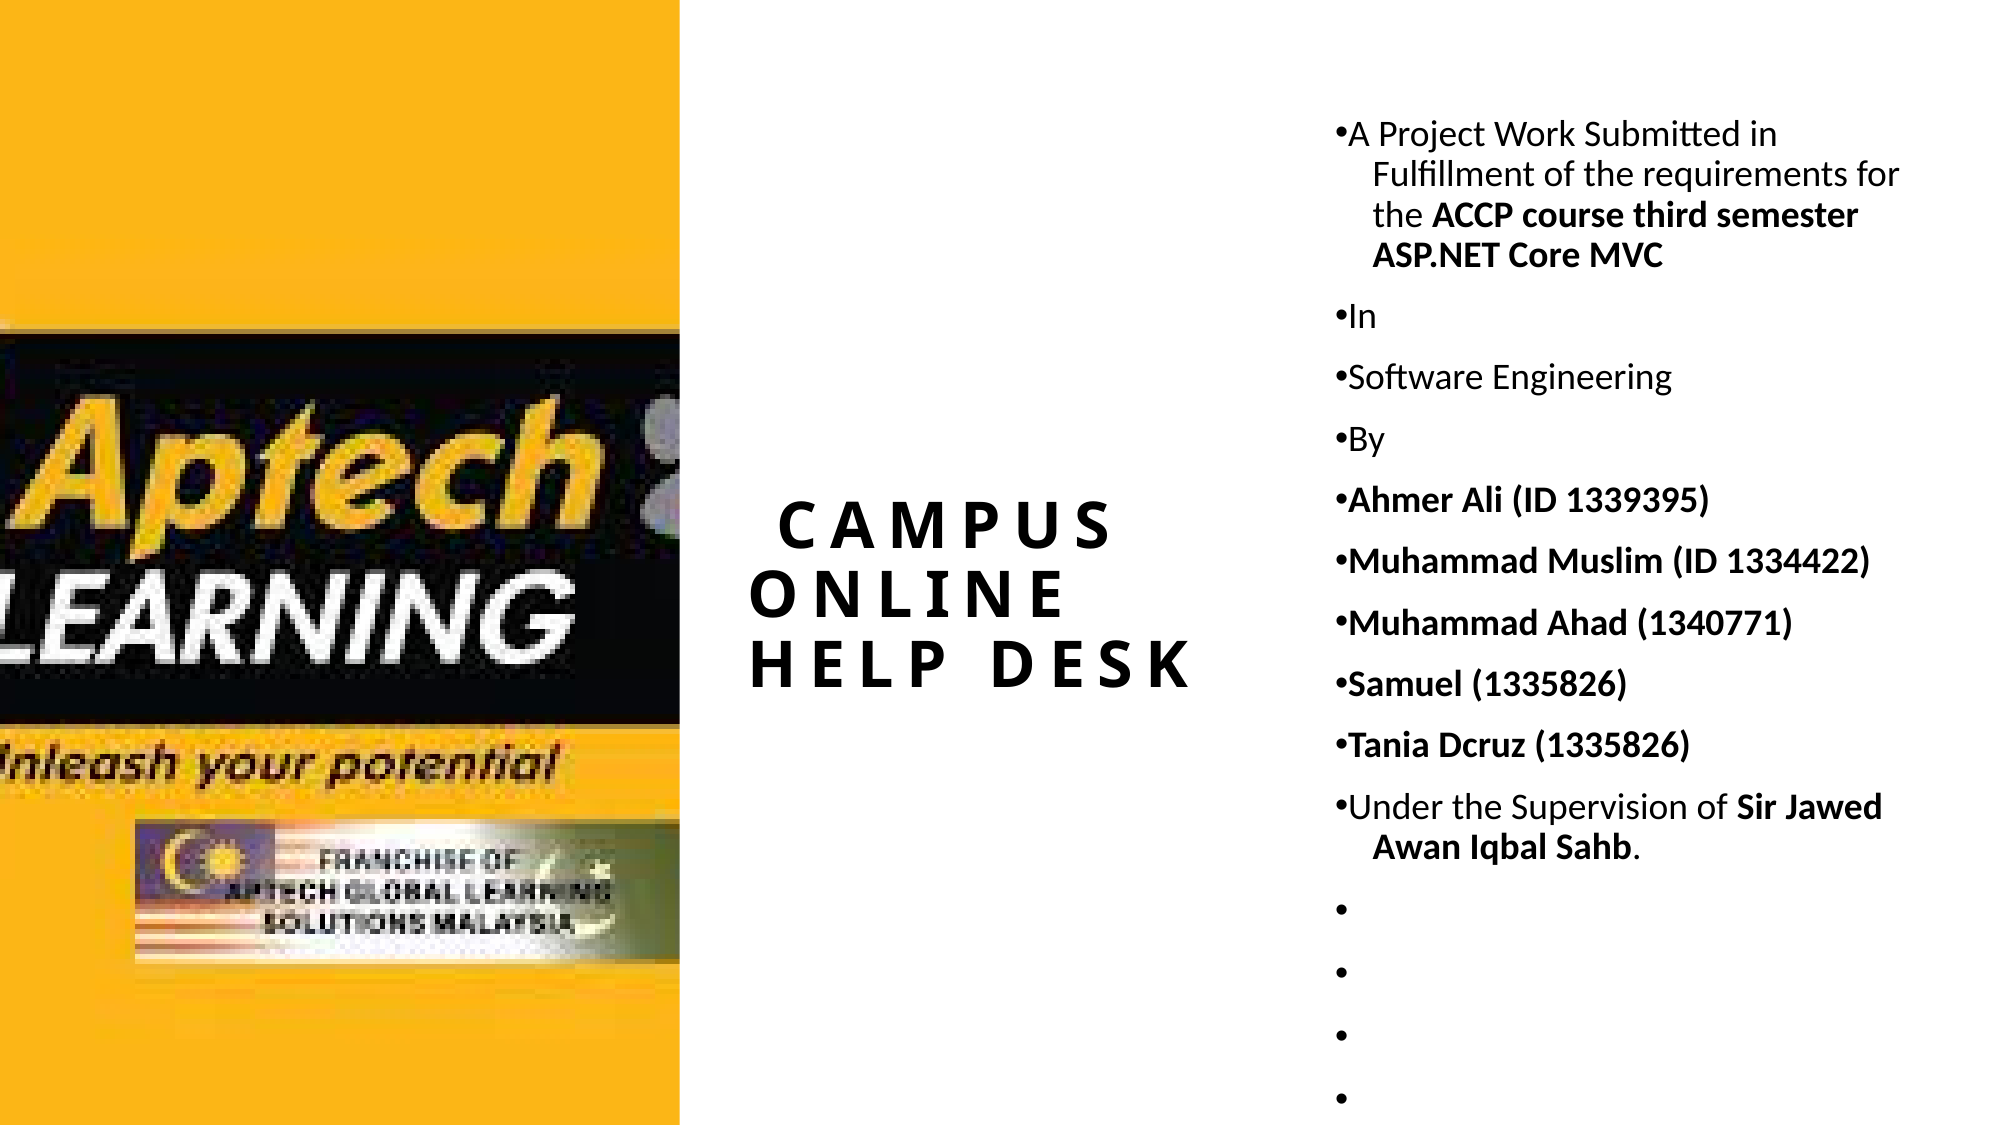

# CAMPUS ONLINE HELP DESK
A Project Work Submitted in Fulfillment of the requirements for the ACCP course third semester ASP.NET Core MVC
In
Software Engineering
By
Ahmer Ali (ID 1339395)
Muhammad Muslim (ID 1334422)
Muhammad Ahad (1340771)
Samuel (1335826)
Tania Dcruz (1335826)
Under the Supervision of Sir Jawed Awan Iqbal Sahb.